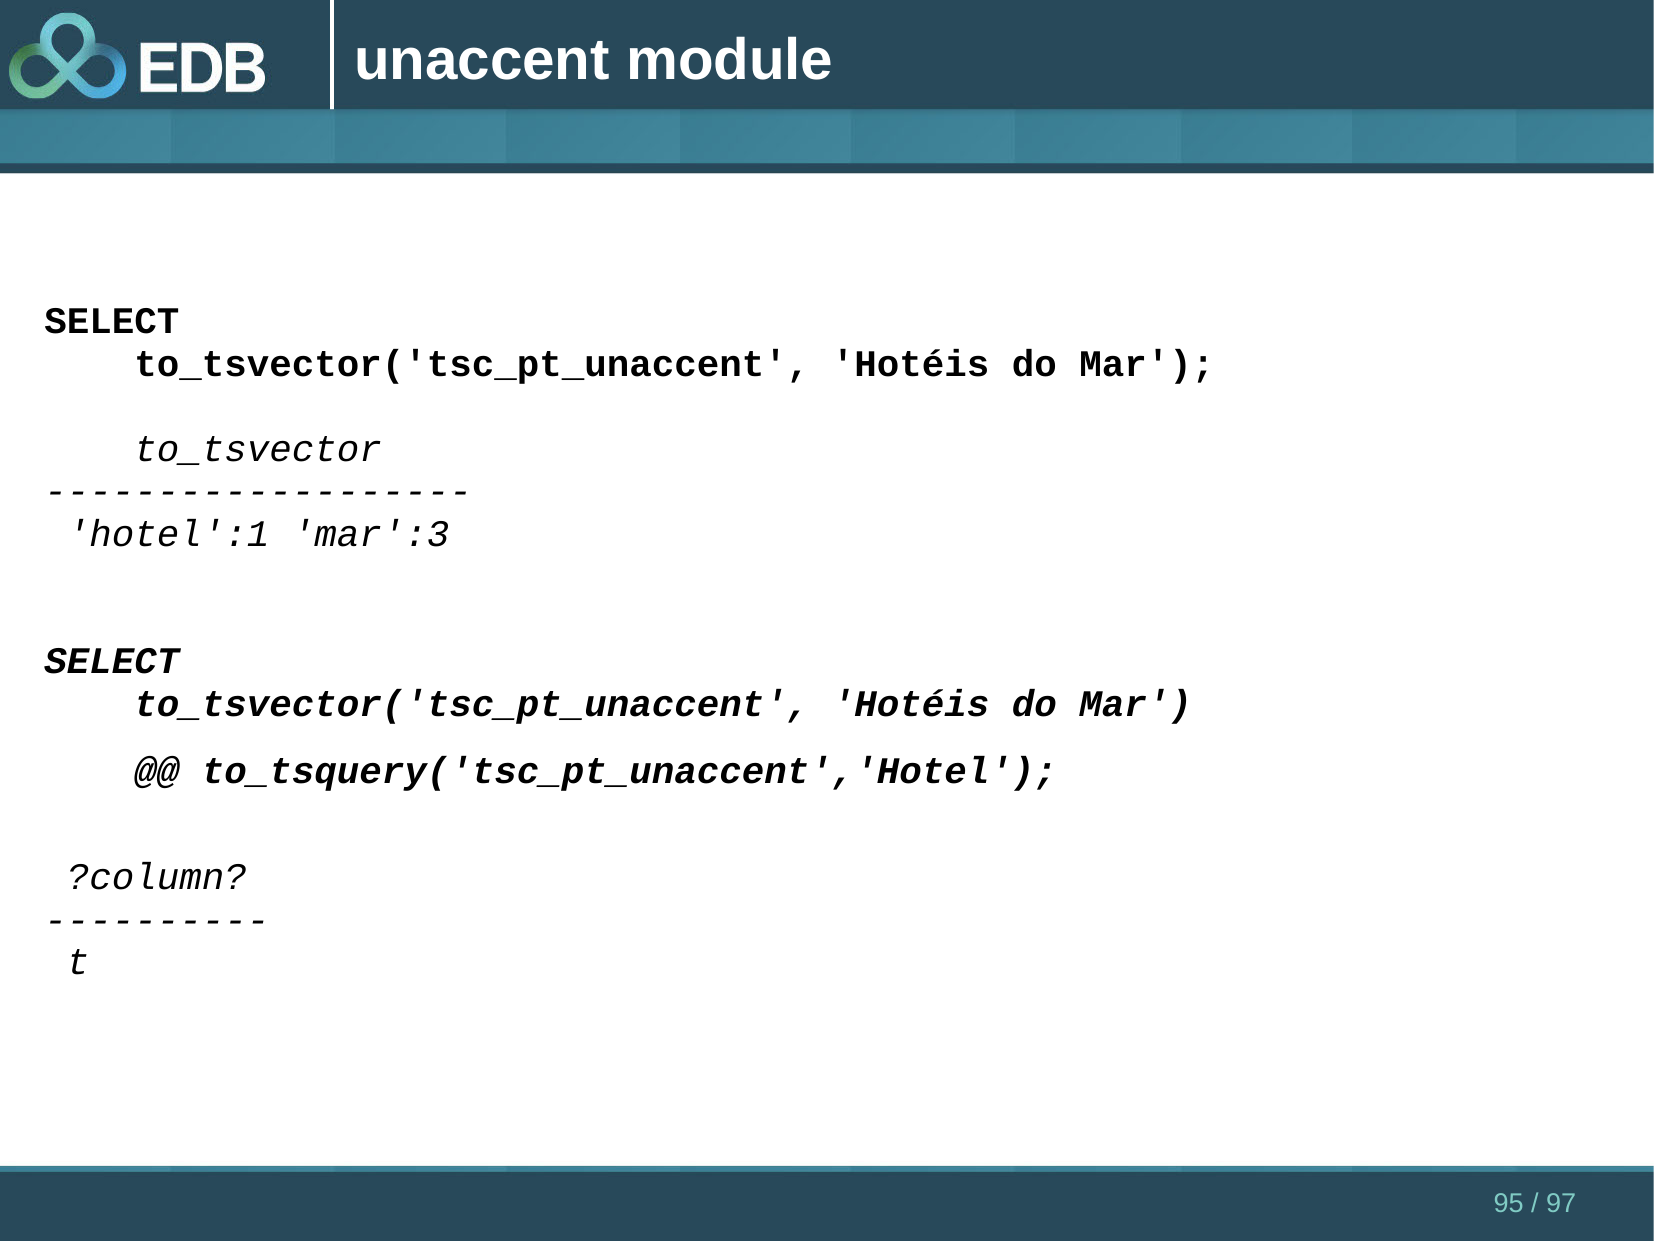

# unaccent module
SELECT
 to_tsvector('tsc_pt_unaccent', 'Hotéis do Mar');
 to_tsvector
-------------------
 'hotel':1 'mar':3
SELECT
 to_tsvector('tsc_pt_unaccent', 'Hotéis do Mar')
 @@ to_tsquery('tsc_pt_unaccent','Hotel');
 ?column?
----------
 t